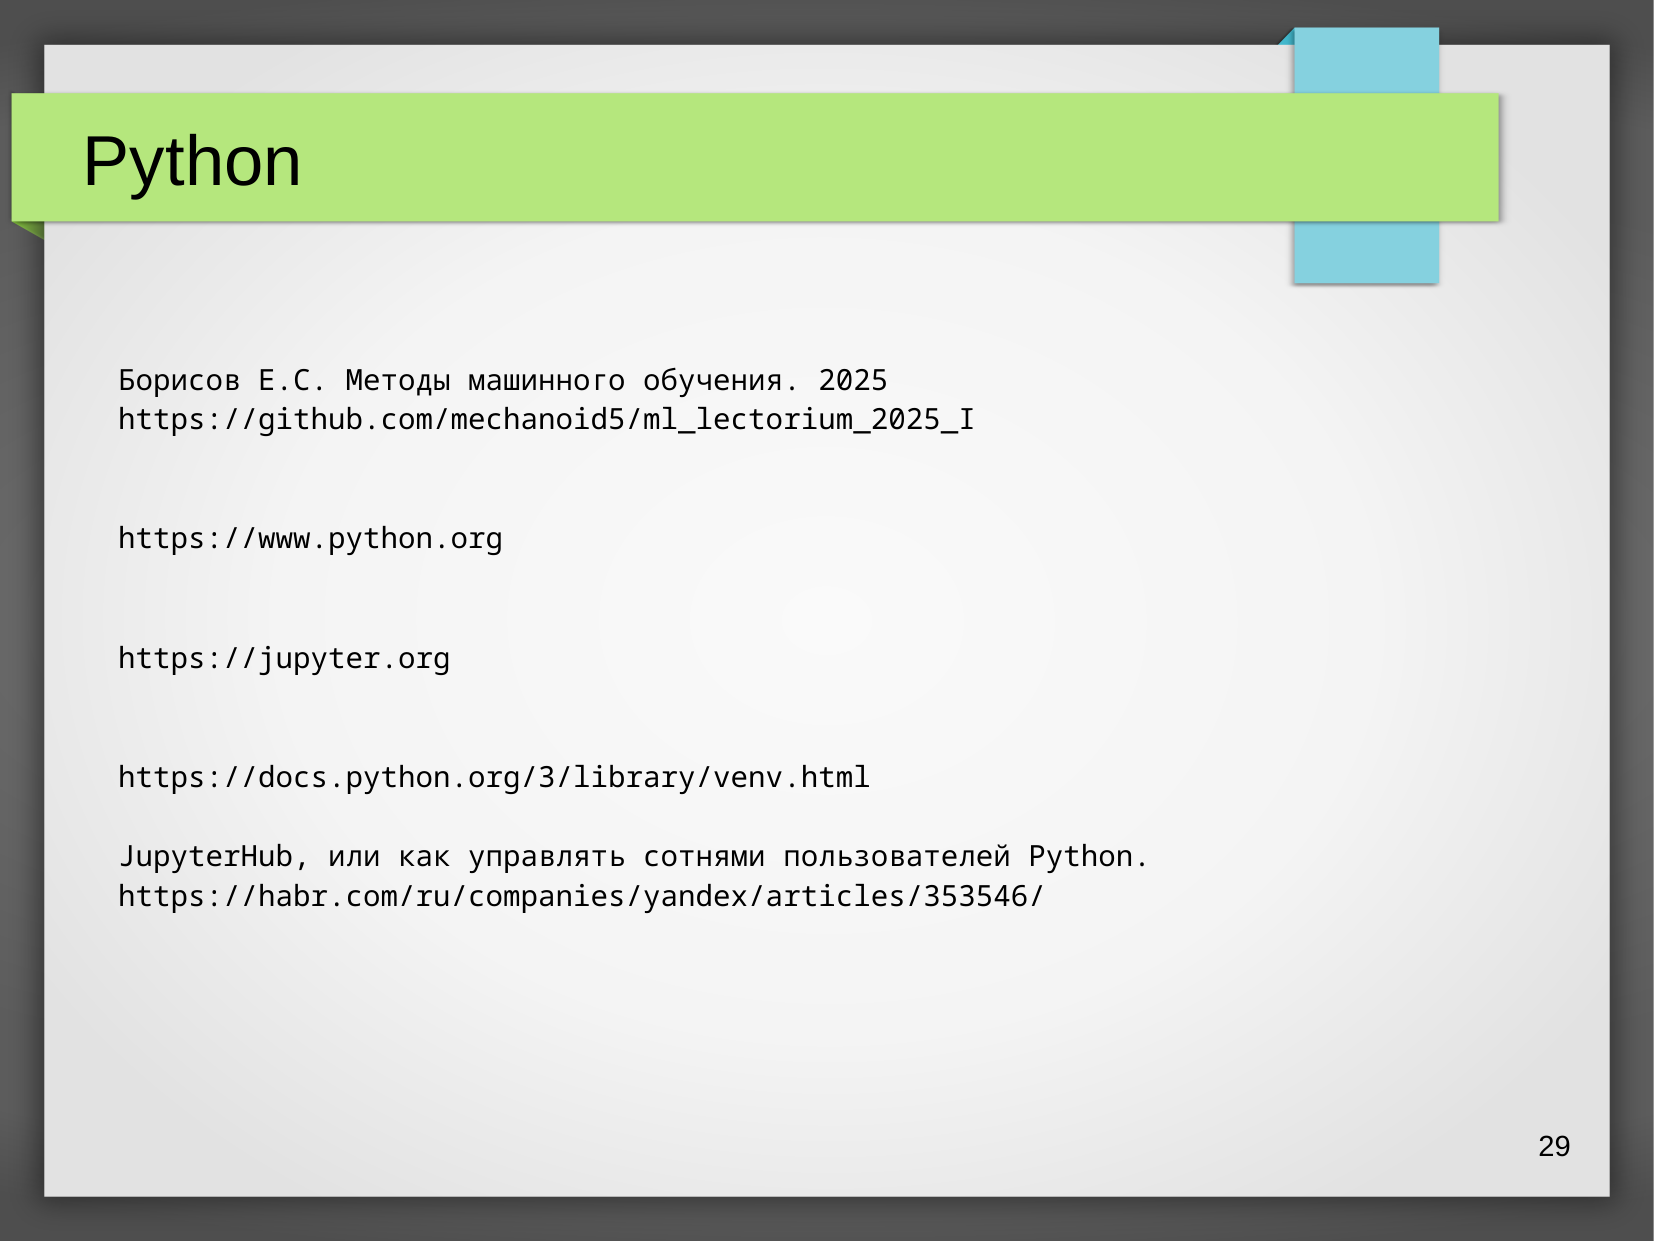

# Python
Борисов Е.С. Методы машинного обучения. 2025
https://github.com/mechanoid5/ml_lectorium_2025_I
https://www.python.org
https://jupyter.org
https://docs.python.org/3/library/venv.html
JupyterHub, или как управлять сотнями пользователей Python.
https://habr.com/ru/companies/yandex/articles/353546/
29